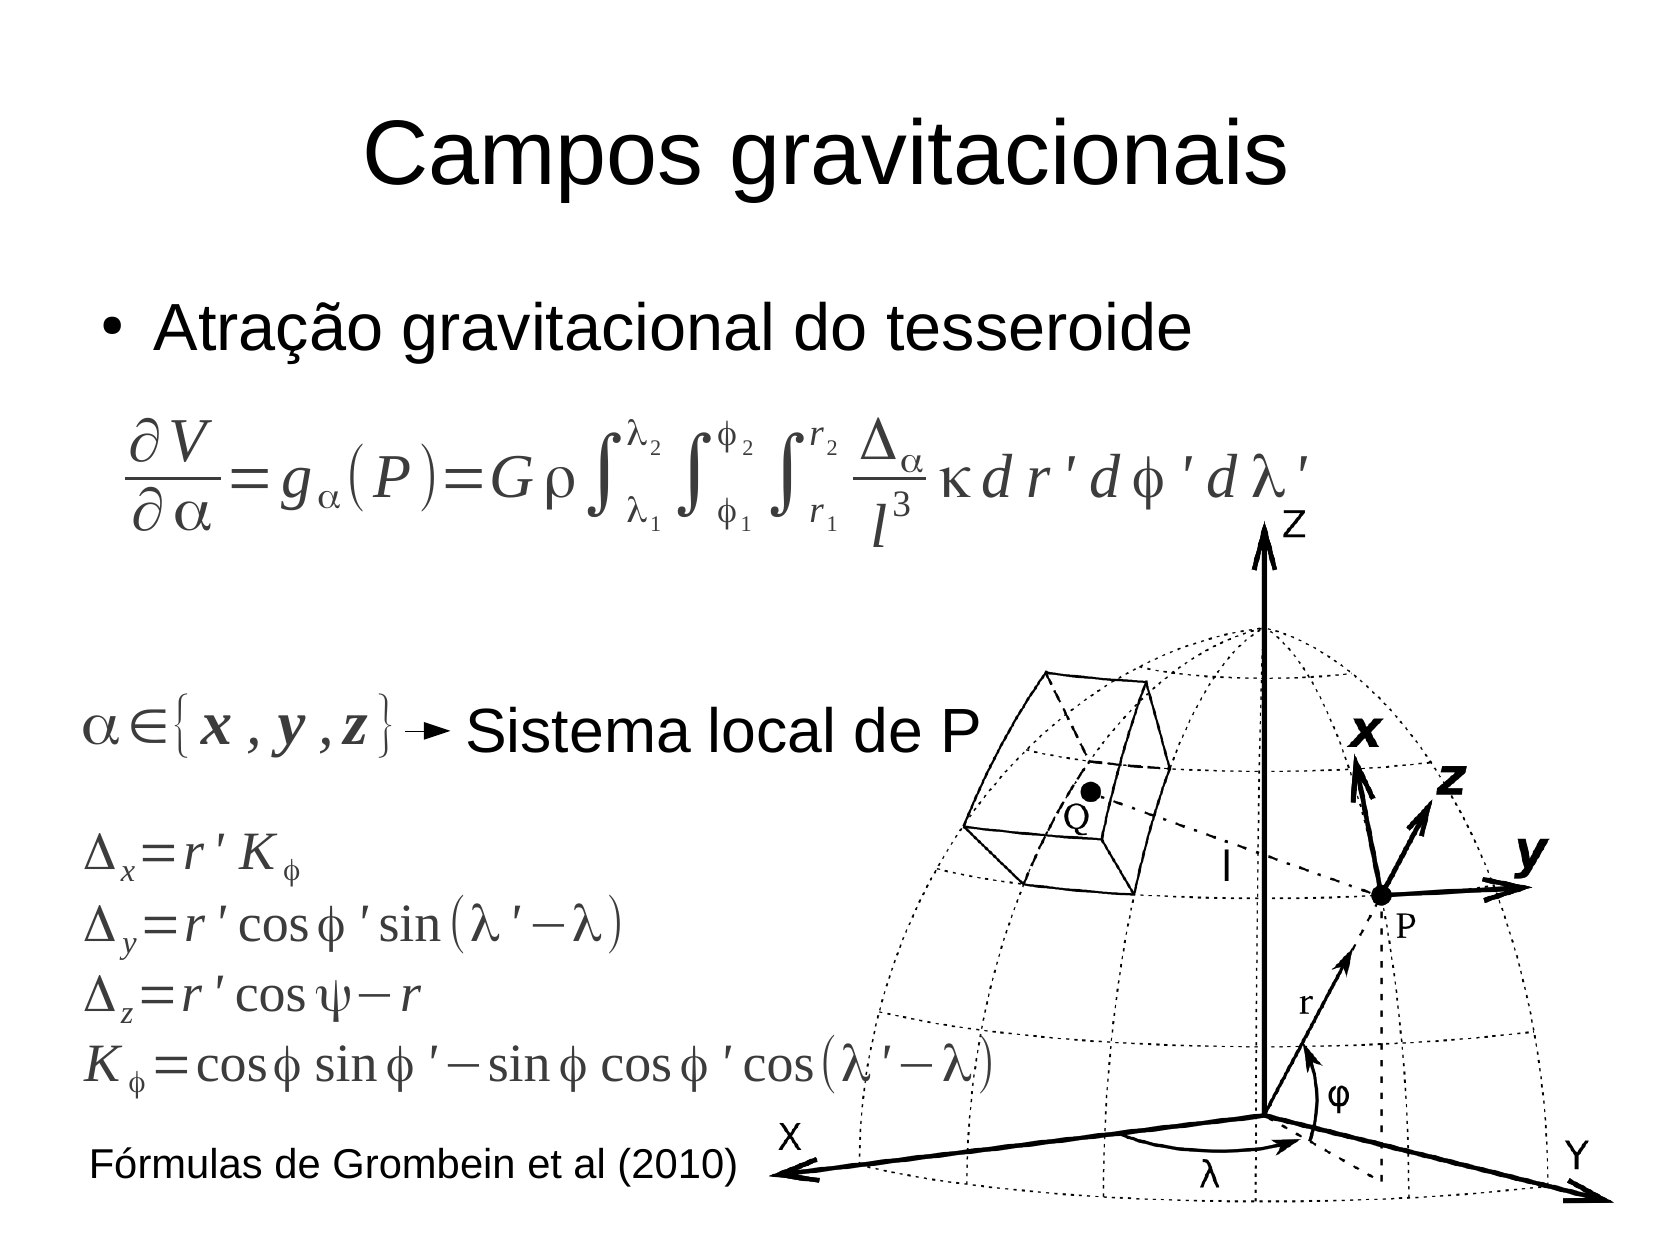

# Campos gravitacionais
Atração gravitacional do tesseroide
Sistema local de P
Fórmulas de Grombein et al (2010)